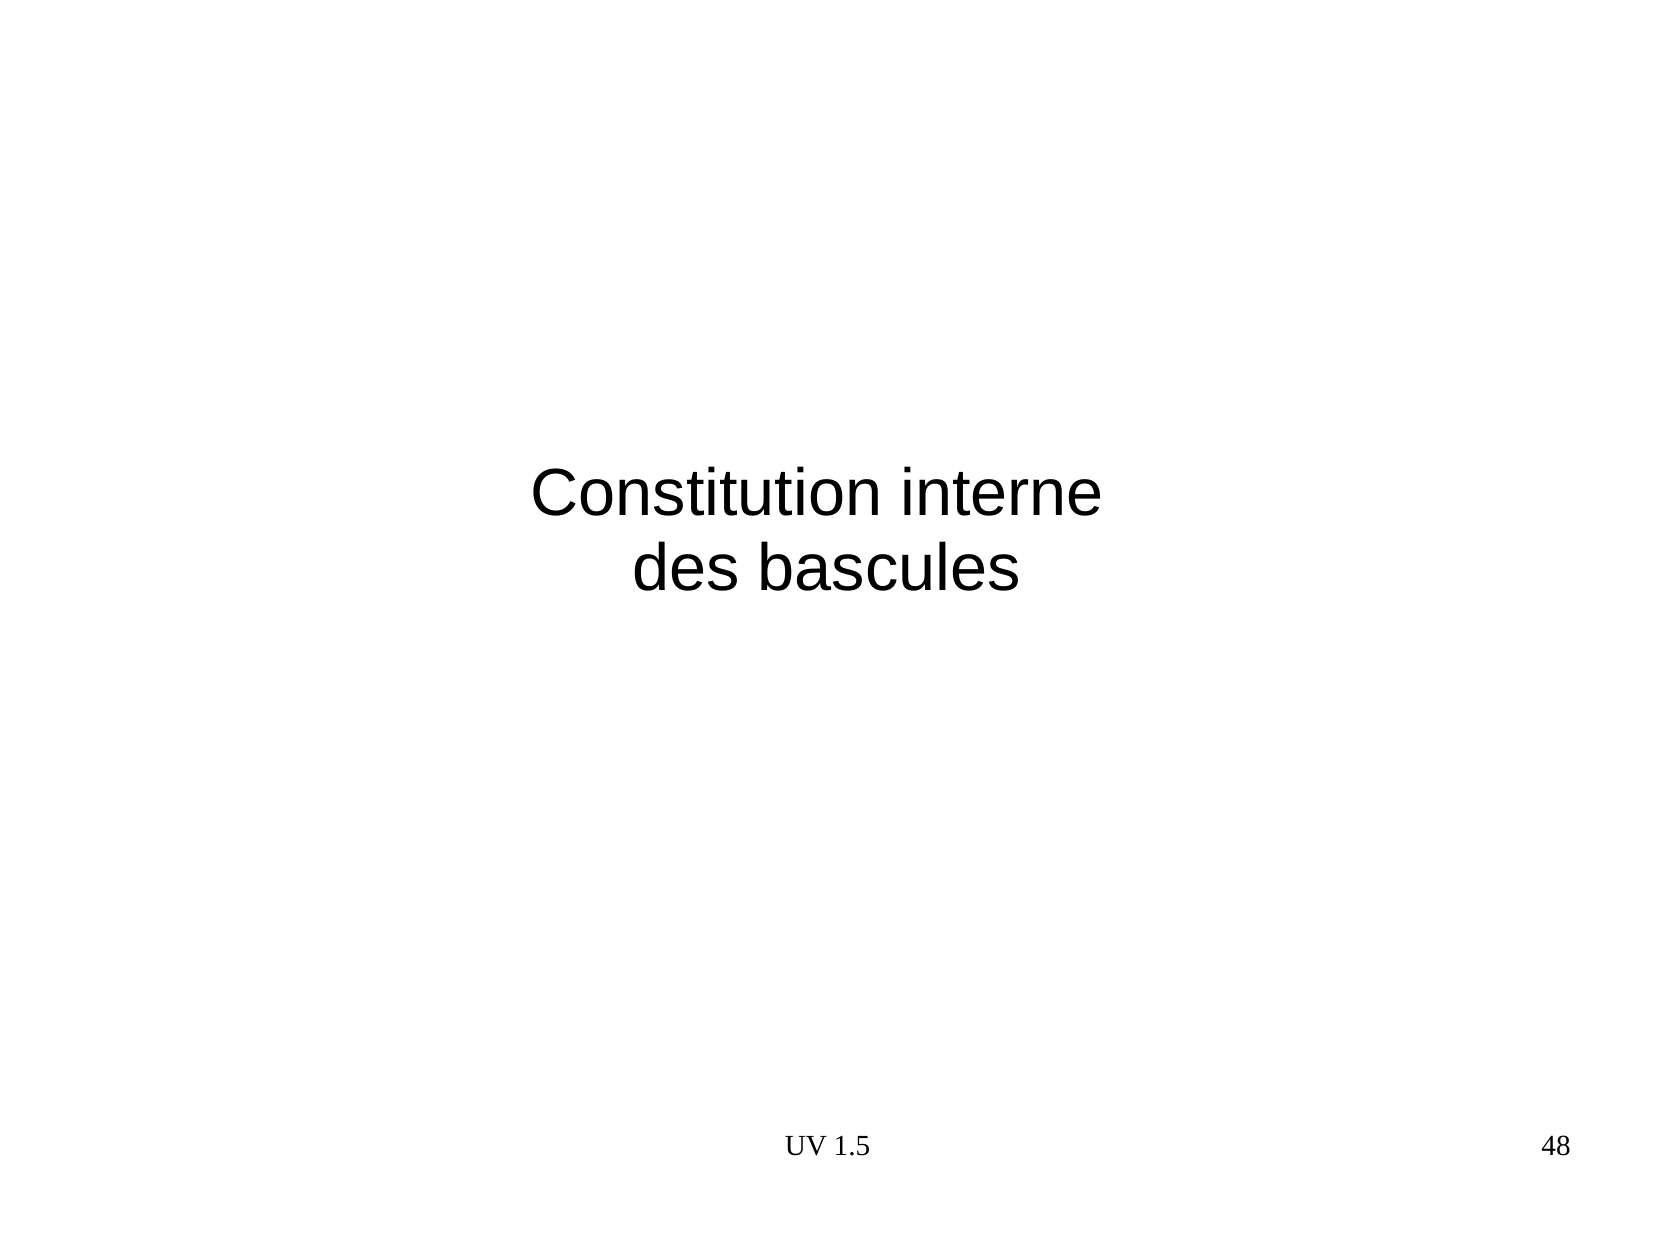

# Constitution interne
des bascules
UV 1.5
48